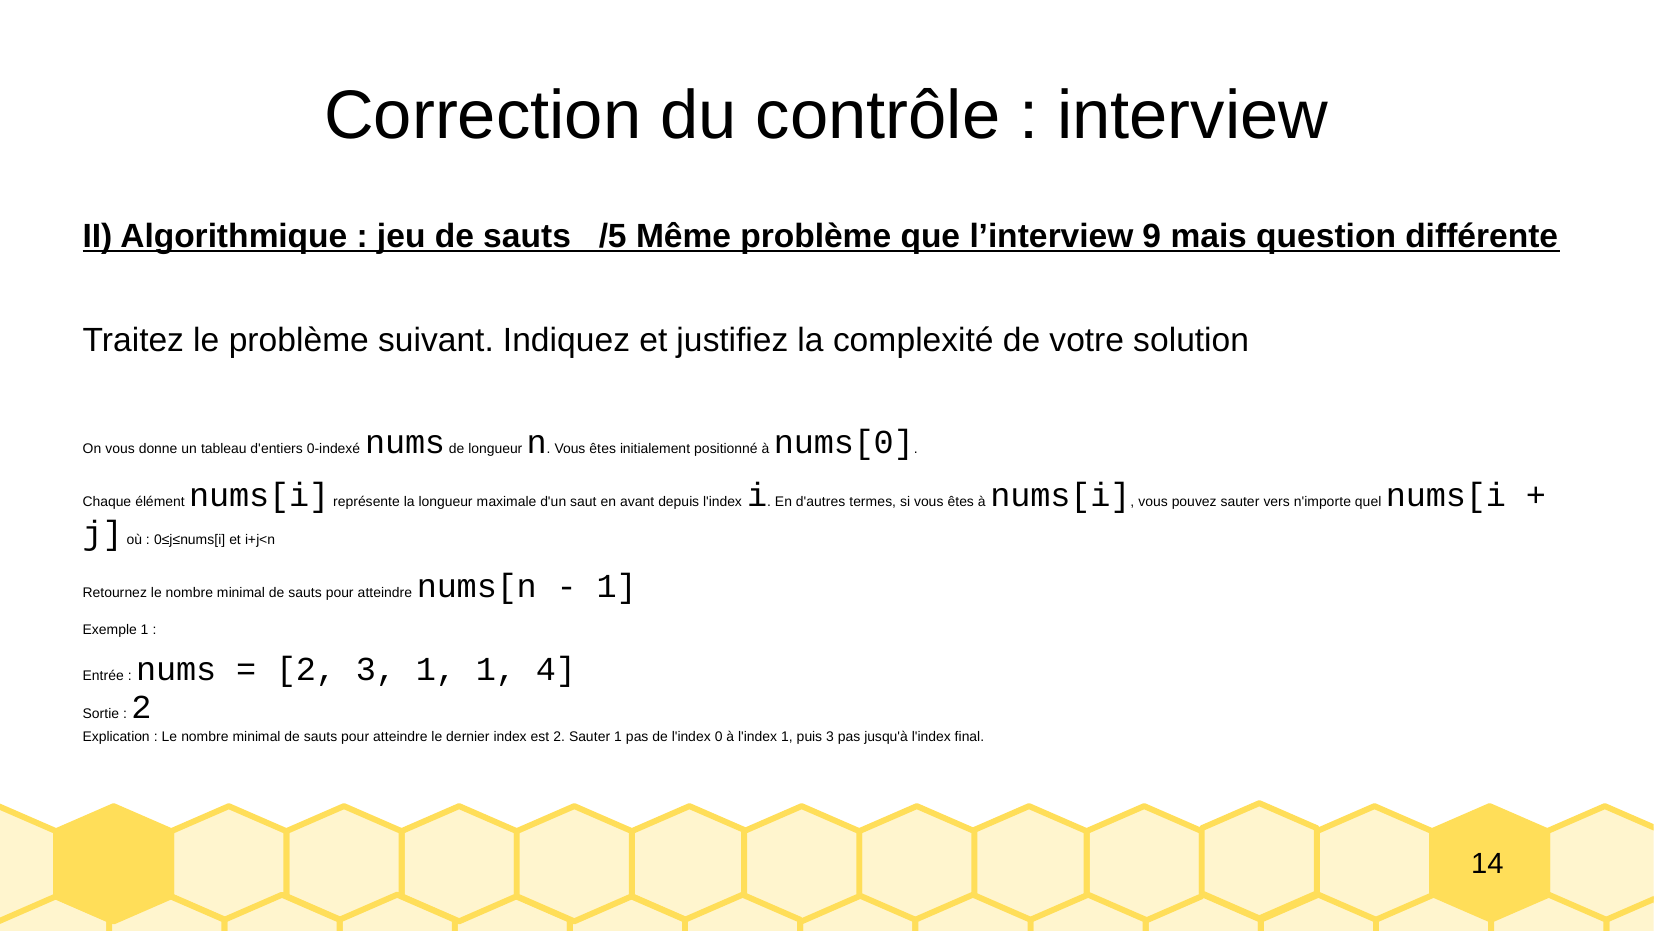

# Correction du contrôle : interview
II) Algorithmique : jeu de sauts /5 Même problème que l’interview 9 mais question différente
Traitez le problème suivant. Indiquez et justifiez la complexité de votre solution
On vous donne un tableau d'entiers 0-indexé nums de longueur n. Vous êtes initialement positionné à nums[0].
Chaque élément nums[i] représente la longueur maximale d'un saut en avant depuis l'index i. En d'autres termes, si vous êtes à nums[i], vous pouvez sauter vers n'importe quel nums[i + j] où : 0≤j≤nums[i] et i+j<n
Retournez le nombre minimal de sauts pour atteindre nums[n - 1]
Exemple 1 :
Entrée : nums = [2, 3, 1, 1, 4]
Sortie : 2
Explication : Le nombre minimal de sauts pour atteindre le dernier index est 2. Sauter 1 pas de l'index 0 à l'index 1, puis 3 pas jusqu'à l'index final.